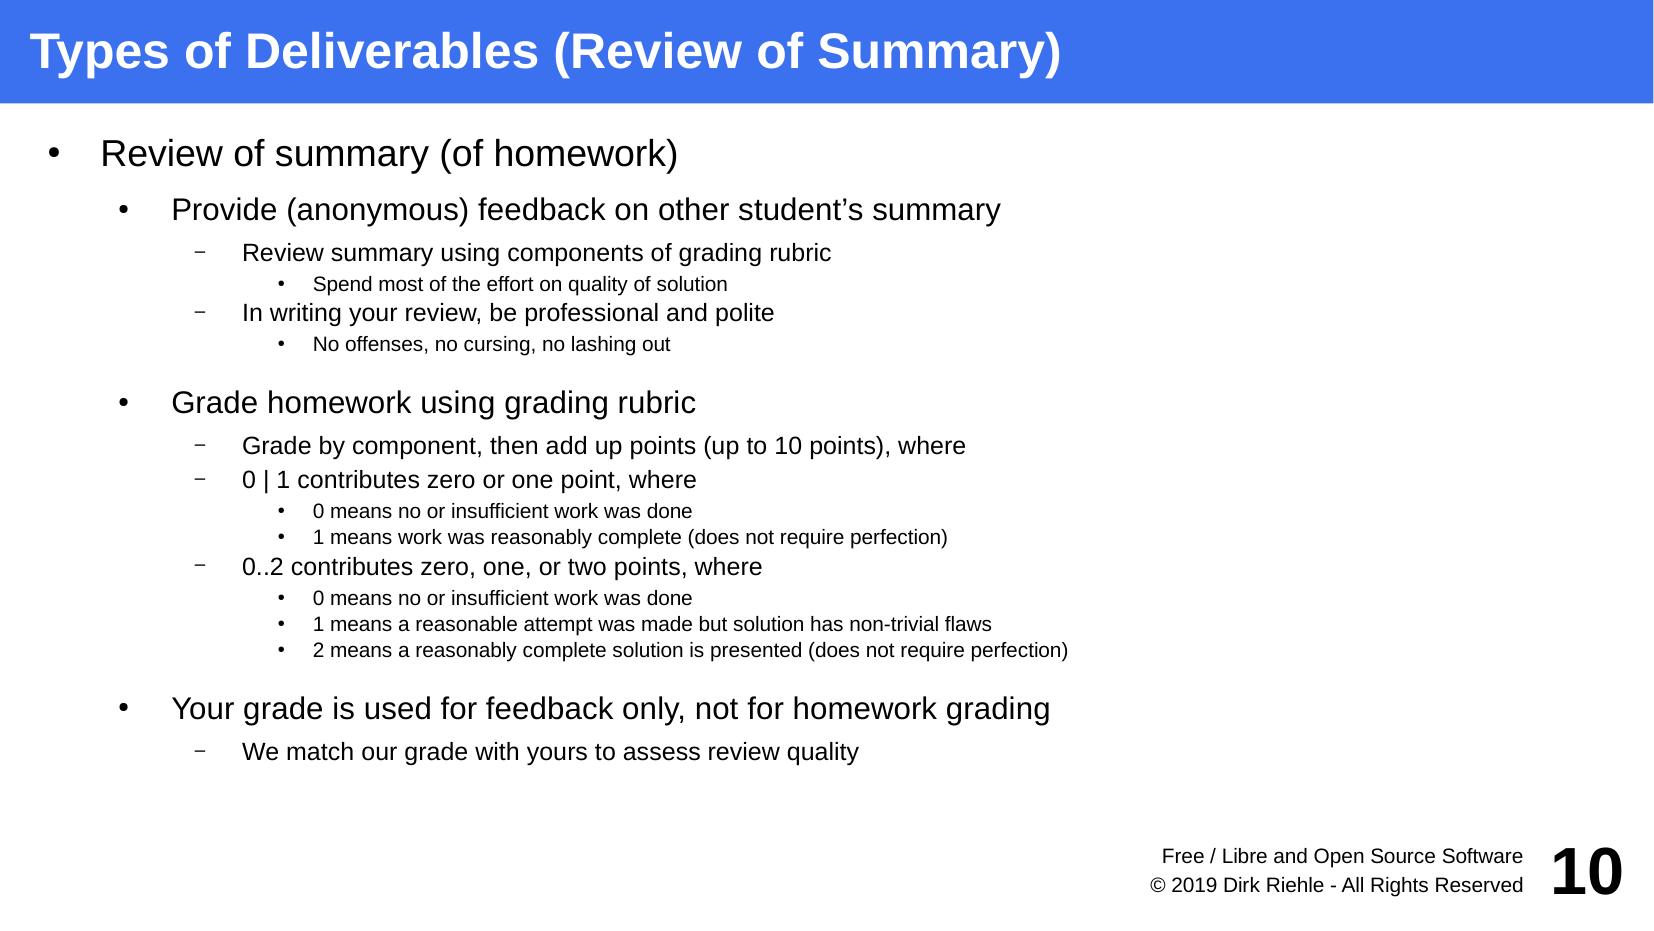

# Types of Deliverables (Review of Summary)
Review of summary (of homework)
Provide (anonymous) feedback on other student’s summary
Review summary using components of grading rubric
Spend most of the effort on quality of solution
In writing your review, be professional and polite
No offenses, no cursing, no lashing out
Grade homework using grading rubric
Grade by component, then add up points (up to 10 points), where
0 | 1 contributes zero or one point, where
0 means no or insufficient work was done
1 means work was reasonably complete (does not require perfection)
0..2 contributes zero, one, or two points, where
0 means no or insufficient work was done
1 means a reasonable attempt was made but solution has non-trivial flaws
2 means a reasonably complete solution is presented (does not require perfection)
Your grade is used for feedback only, not for homework grading
We match our grade with yours to assess review quality
Free / Libre and Open Source Software
10
© 2019 Dirk Riehle - All Rights Reserved